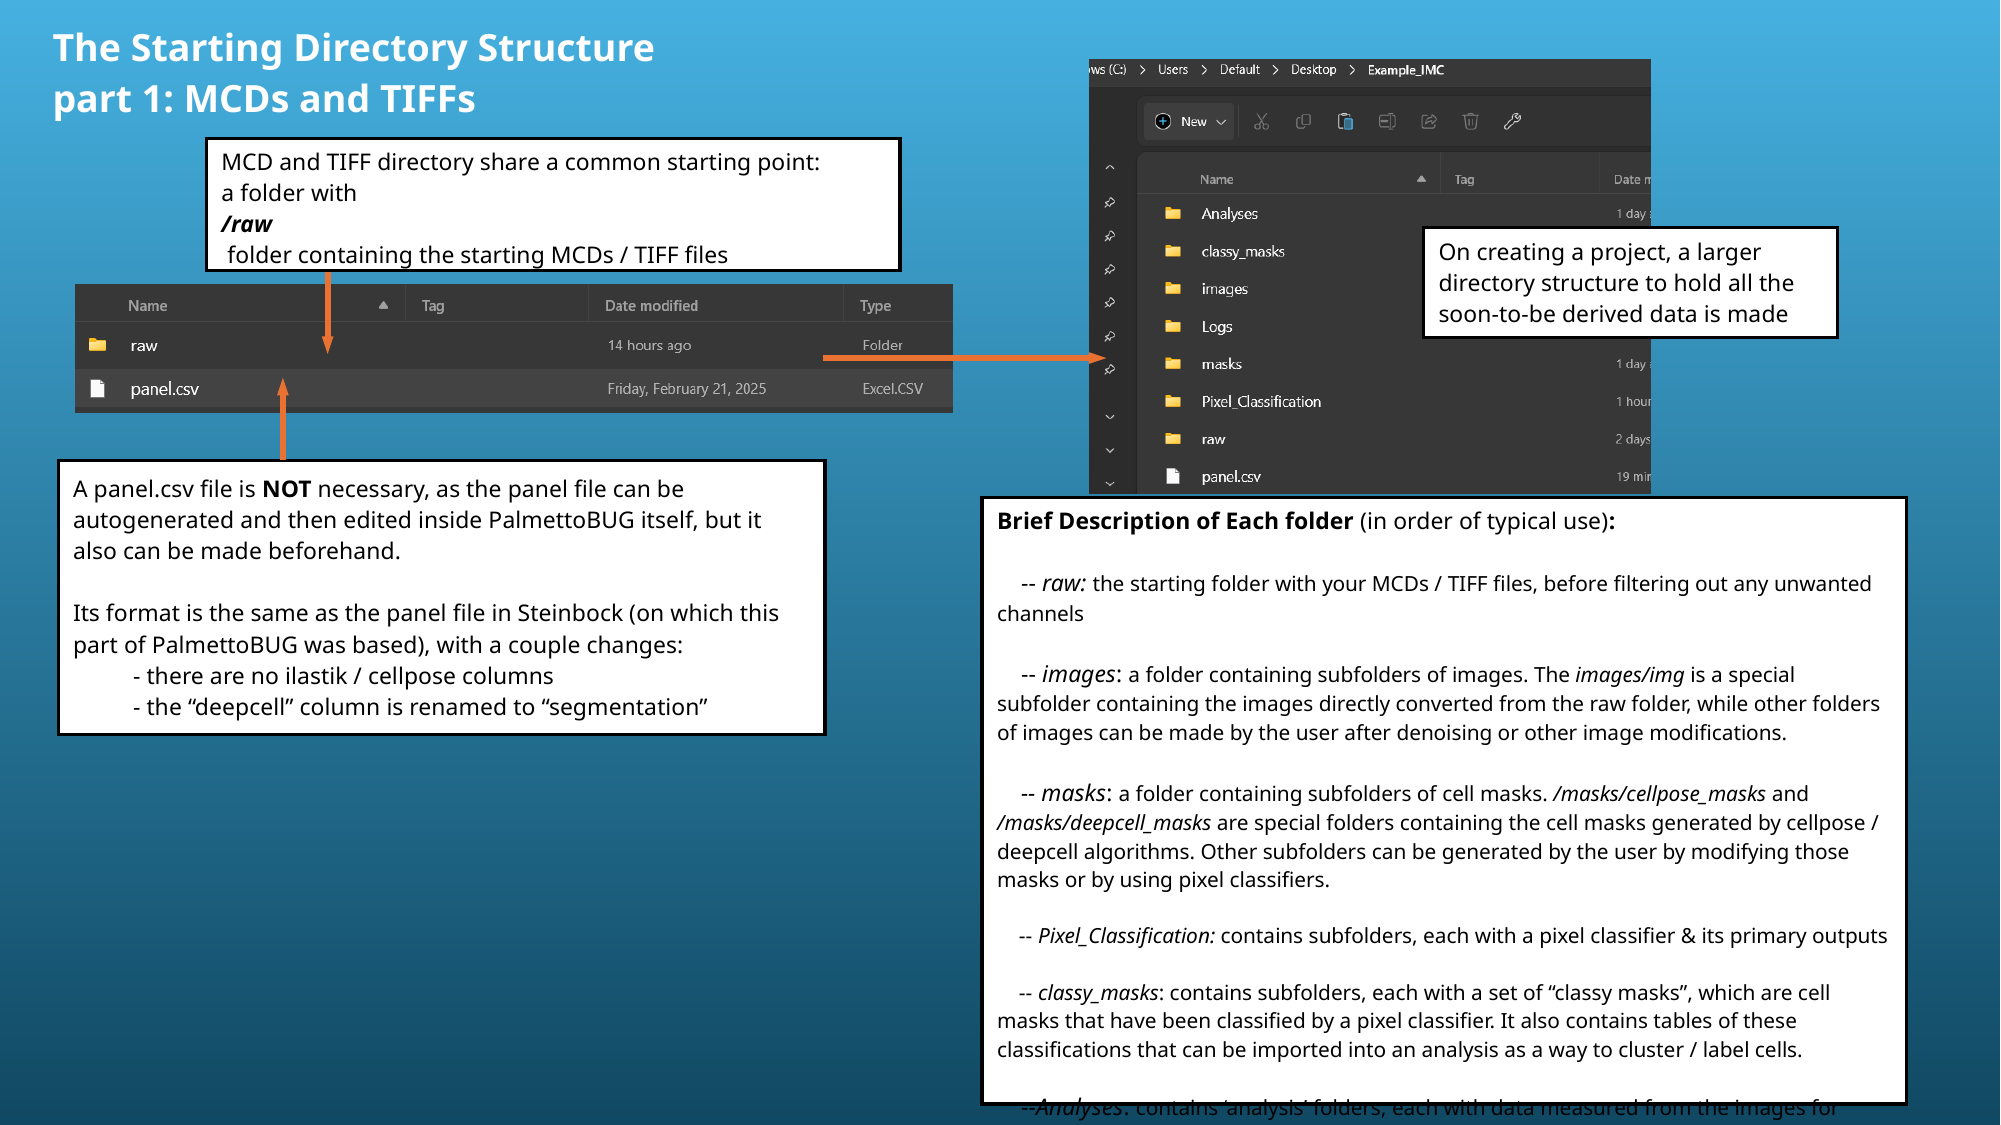

The Starting Directory Structure
part 1: MCDs and TIFFs
MCD and TIFF directory share a common starting point:
a folder with
/raw
 folder containing the starting MCDs / TIFF files
On creating a project, a larger directory structure to hold all the soon-to-be derived data is made
A panel.csv file is NOT necessary, as the panel file can be autogenerated and then edited inside PalmettoBUG itself, but it also can be made beforehand.
Its format is the same as the panel file in Steinbock (on which this part of PalmettoBUG was based), with a couple changes:
 - there are no ilastik / cellpose columns
 - the “deepcell” column is renamed to “segmentation”
Brief Description of Each folder (in order of typical use):
 -- raw: the starting folder with your MCDs / TIFF files, before filtering out any unwanted channels
 -- images: a folder containing subfolders of images. The images/img is a special subfolder containing the images directly converted from the raw folder, while other folders of images can be made by the user after denoising or other image modifications.
 -- masks: a folder containing subfolders of cell masks. /masks/cellpose_masks and /masks/deepcell_masks are special folders containing the cell masks generated by cellpose / deepcell algorithms. Other subfolders can be generated by the user by modifying those masks or by using pixel classifiers.
 -- Pixel_Classification: contains subfolders, each with a pixel classifier & its primary outputs
 -- classy_masks: contains subfolders, each with a set of “classy masks”, which are cell masks that have been classified by a pixel classifier. It also contains tables of these classifications that can be imported into an analysis as a way to cluster / label cells.
 --Analyses: contains ‘analysis’ folders, each with data measured from the images for clustering, plotting, etc. Each analysis folder has the same structure as an “FCS directory” project and once created can be entered directly from the starting screen.